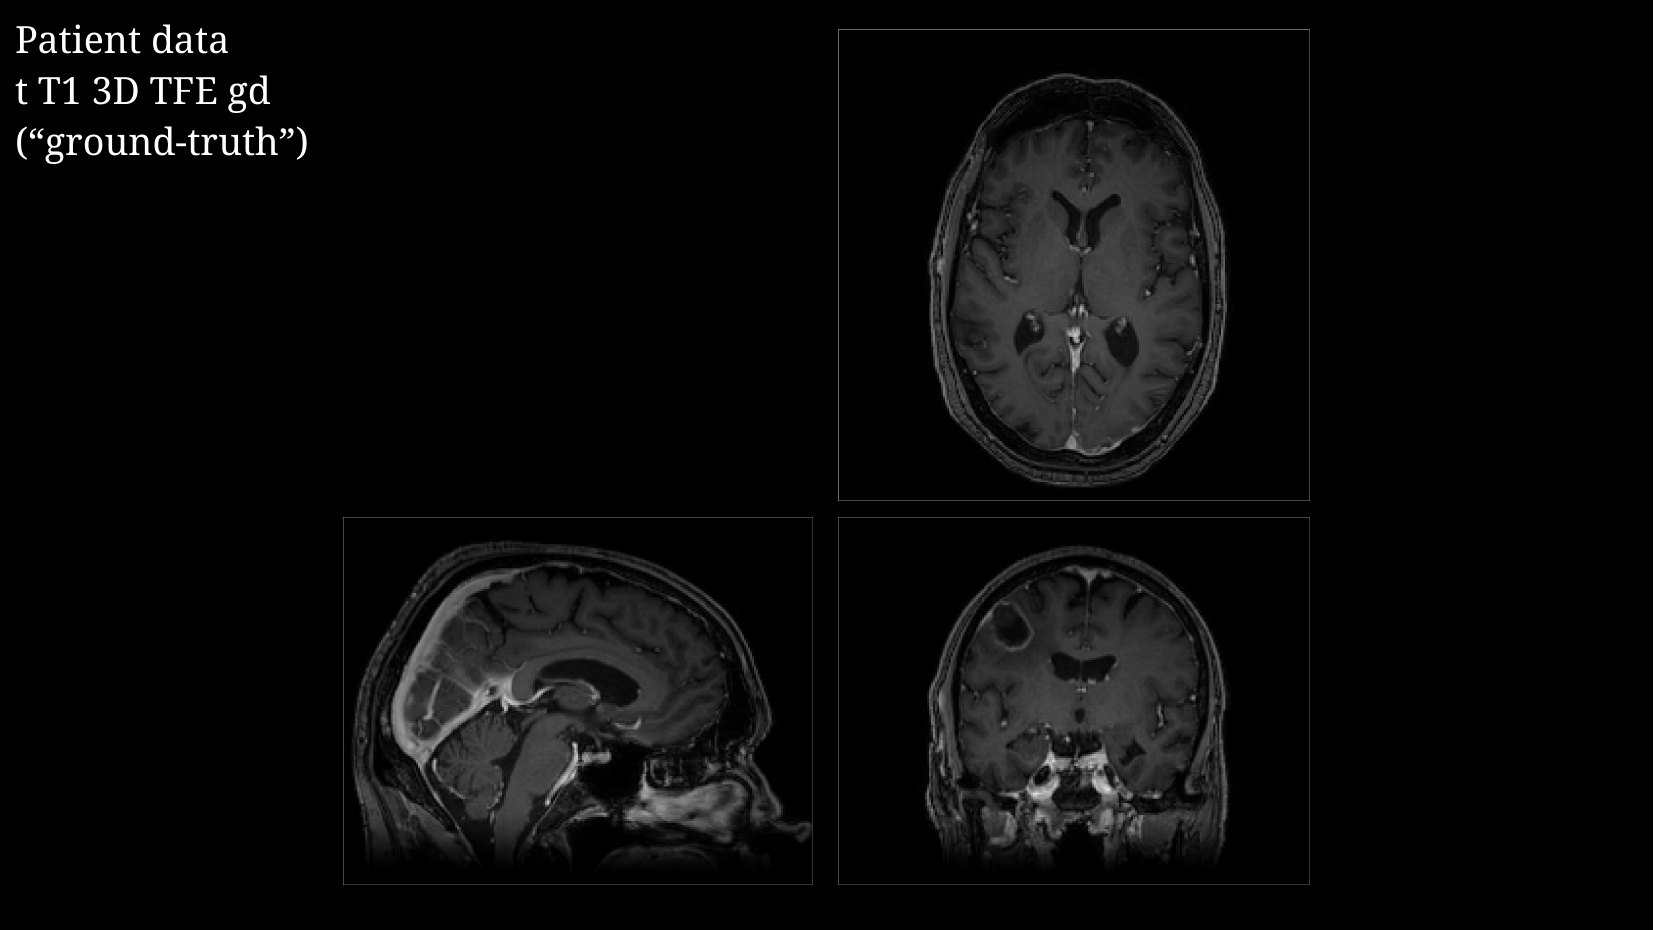

# Patient data t T1 3D TFE gd (“ground-truth”)